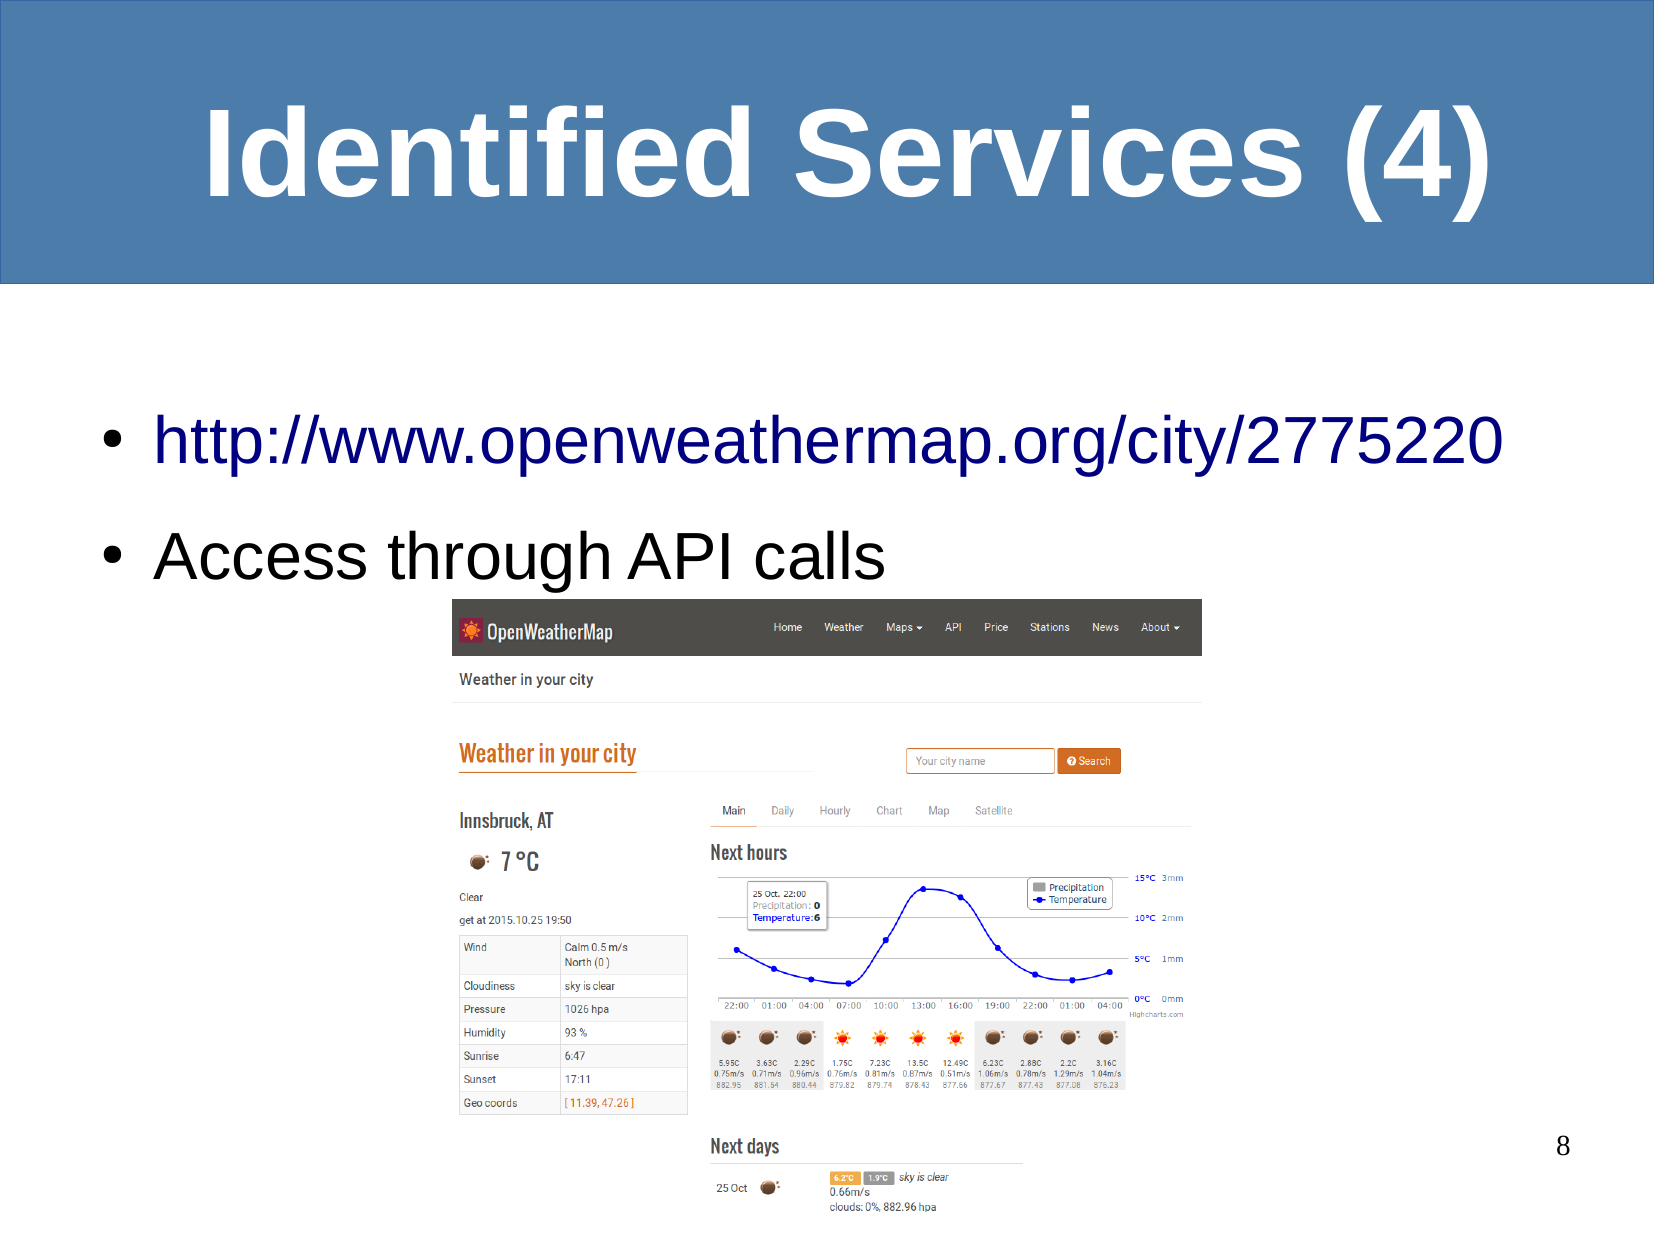

# Identified Services (4)
http://www.openweathermap.org/city/2775220
Access through API calls
8